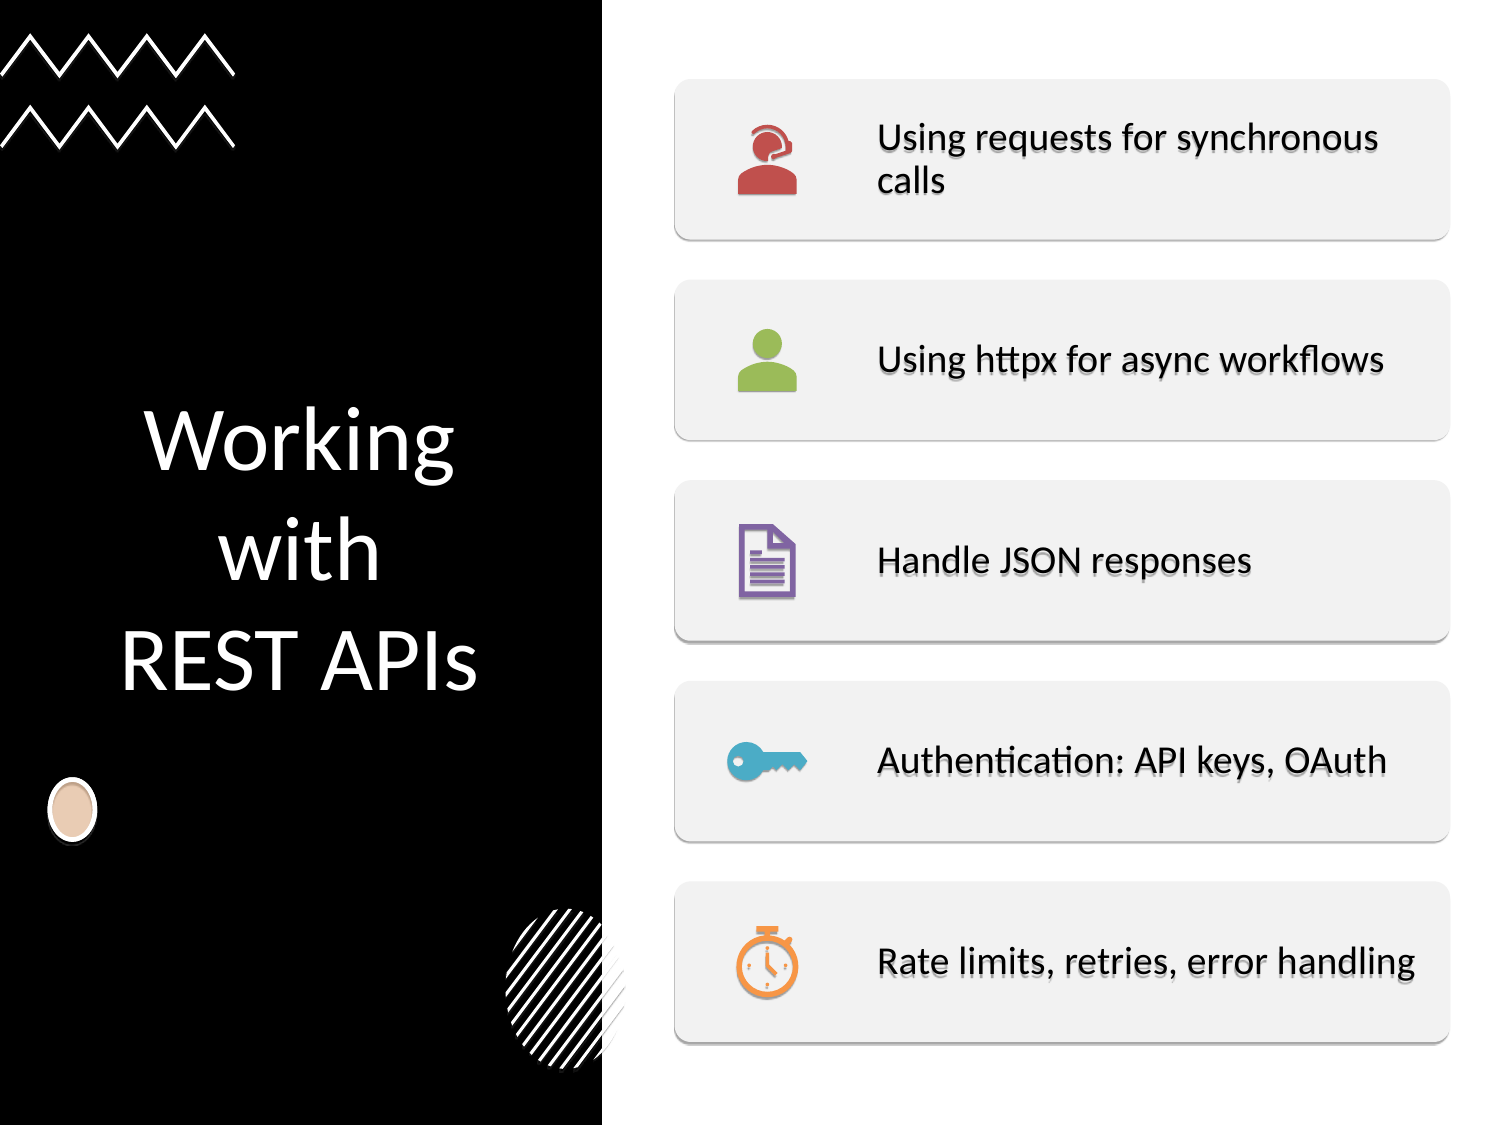

Using requests for synchronous calls
Using httpx for async workflows
Handle JSON responses
Authentication: API keys, OAuth
Rate limits, retries, error handling
# Working with REST APIs